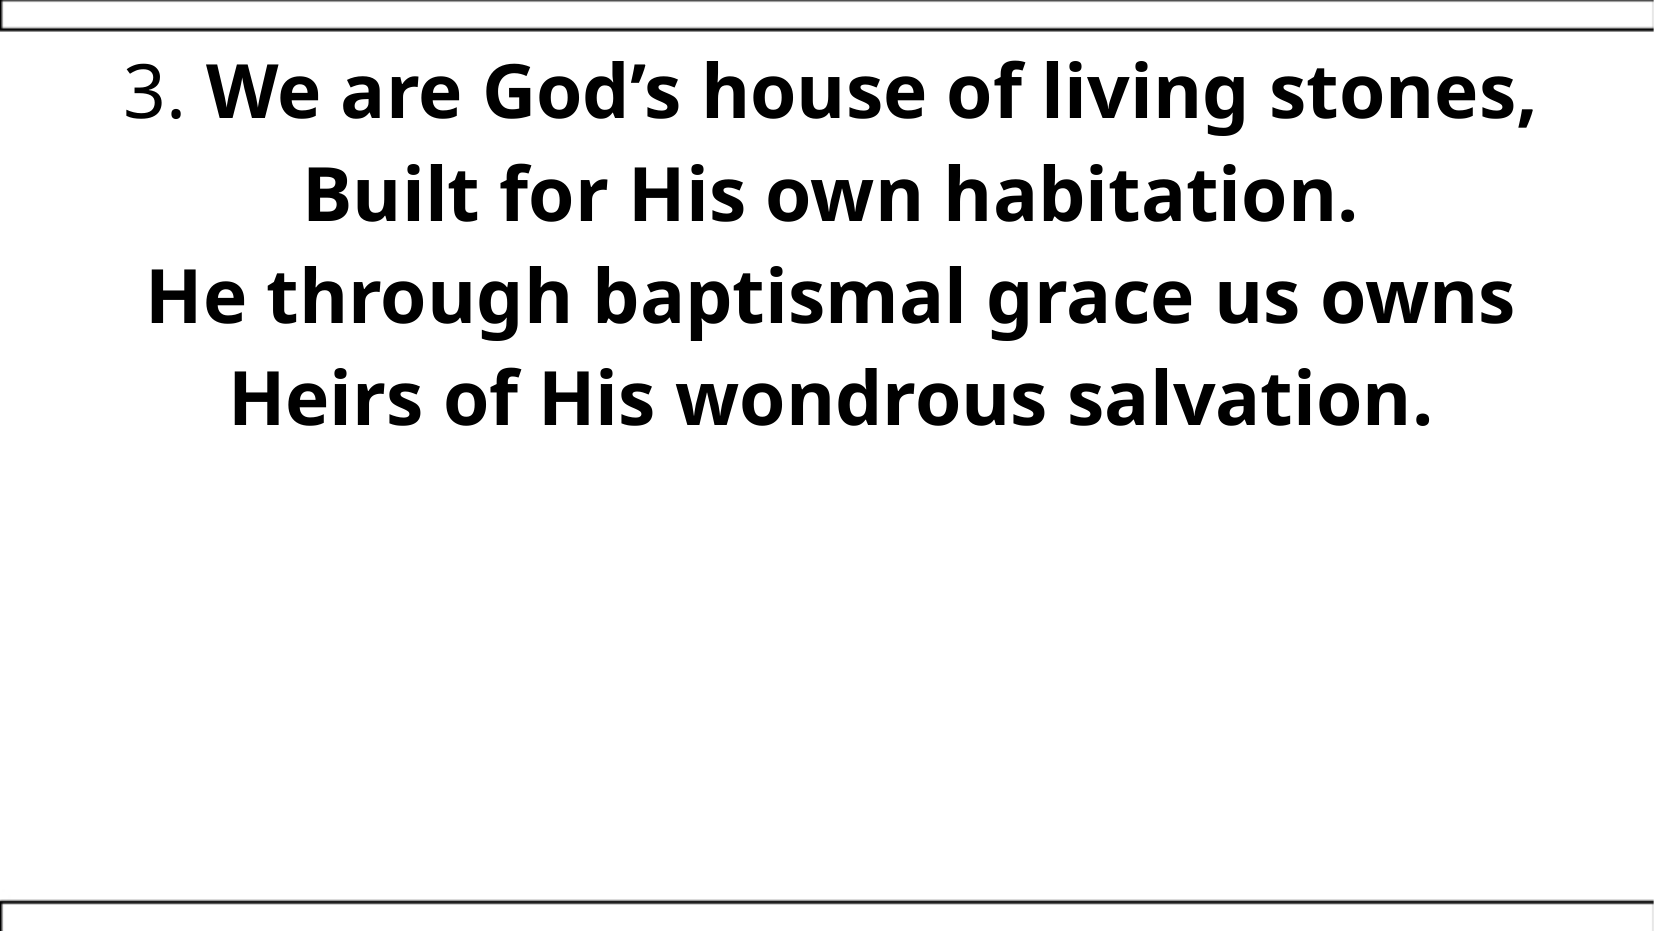

3. We are God’s house of living stones,
Built for His own habitation.
He through baptismal grace us owns
Heirs of His wondrous salvation.